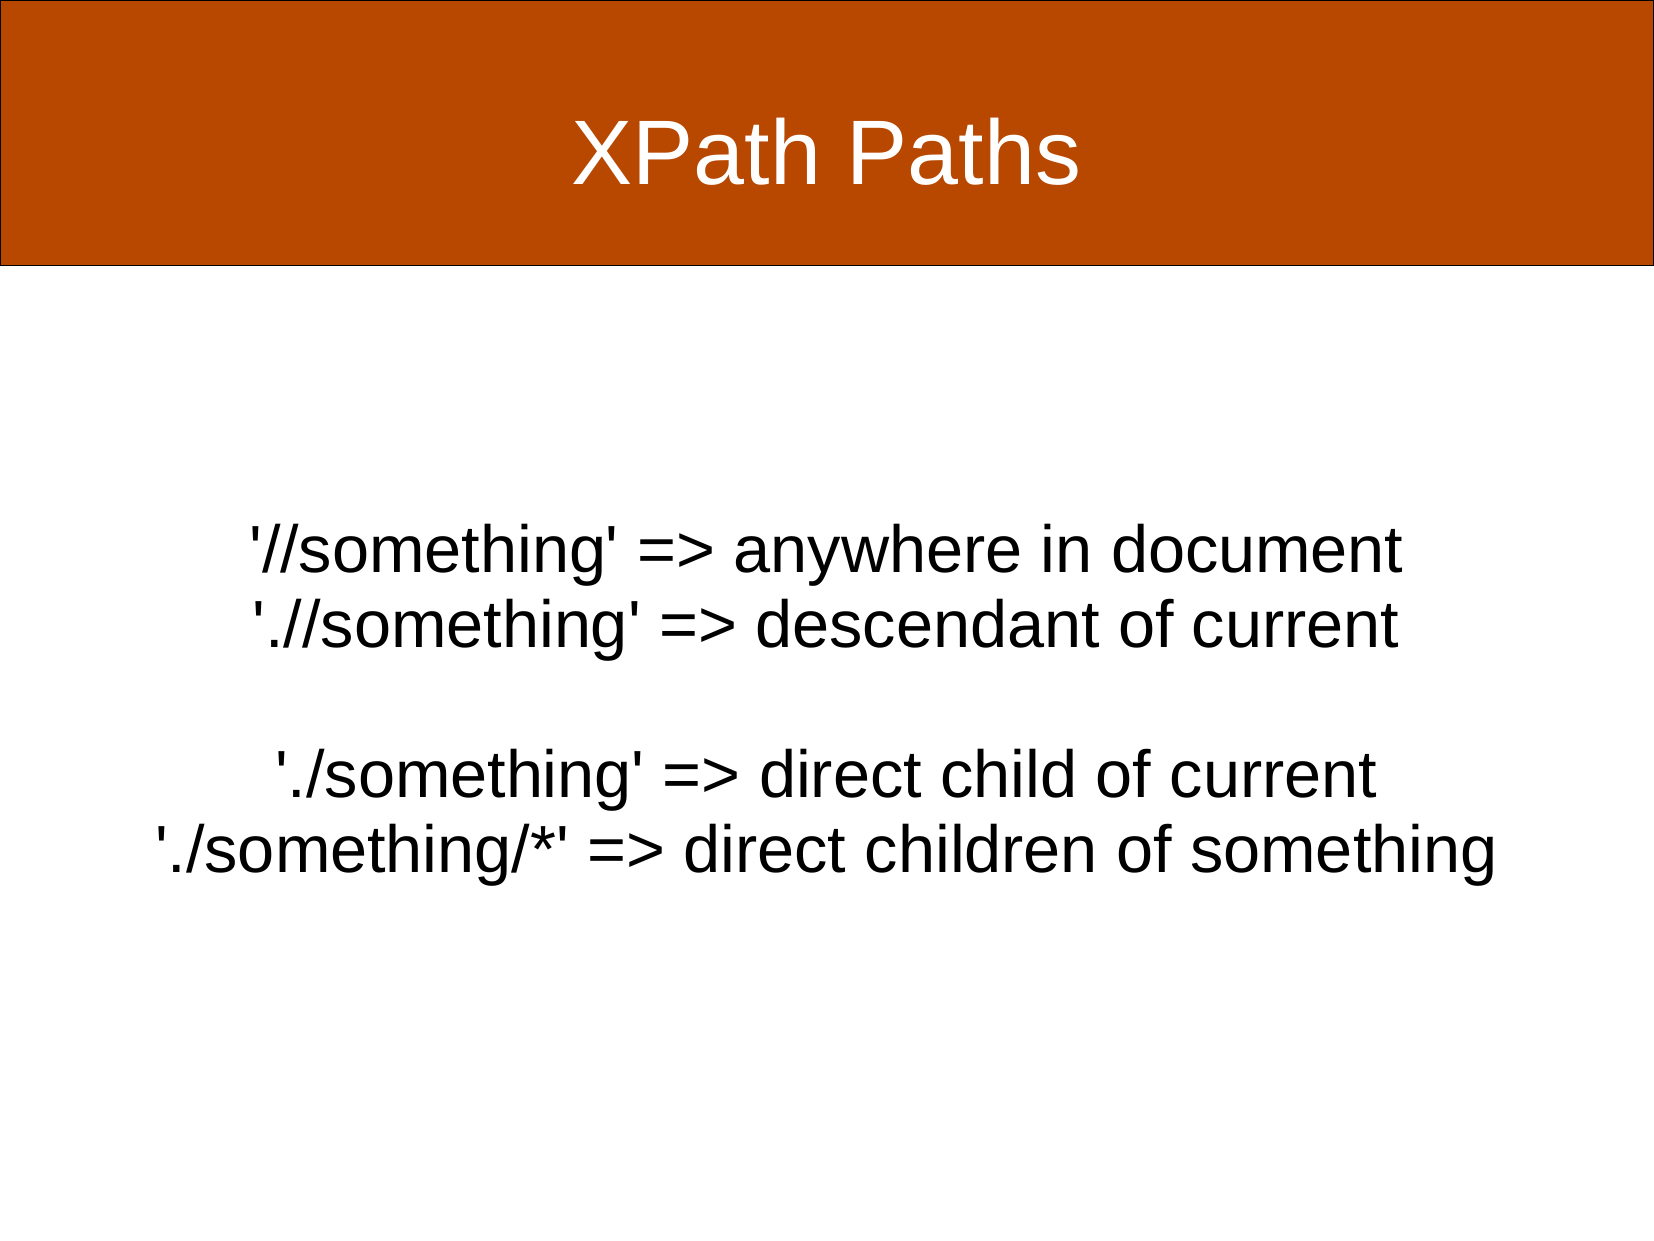

# XPath Paths
'//something' => anywhere in document
'.//something' => descendant of current
'./something' => direct child of current
'./something/*' => direct children of something